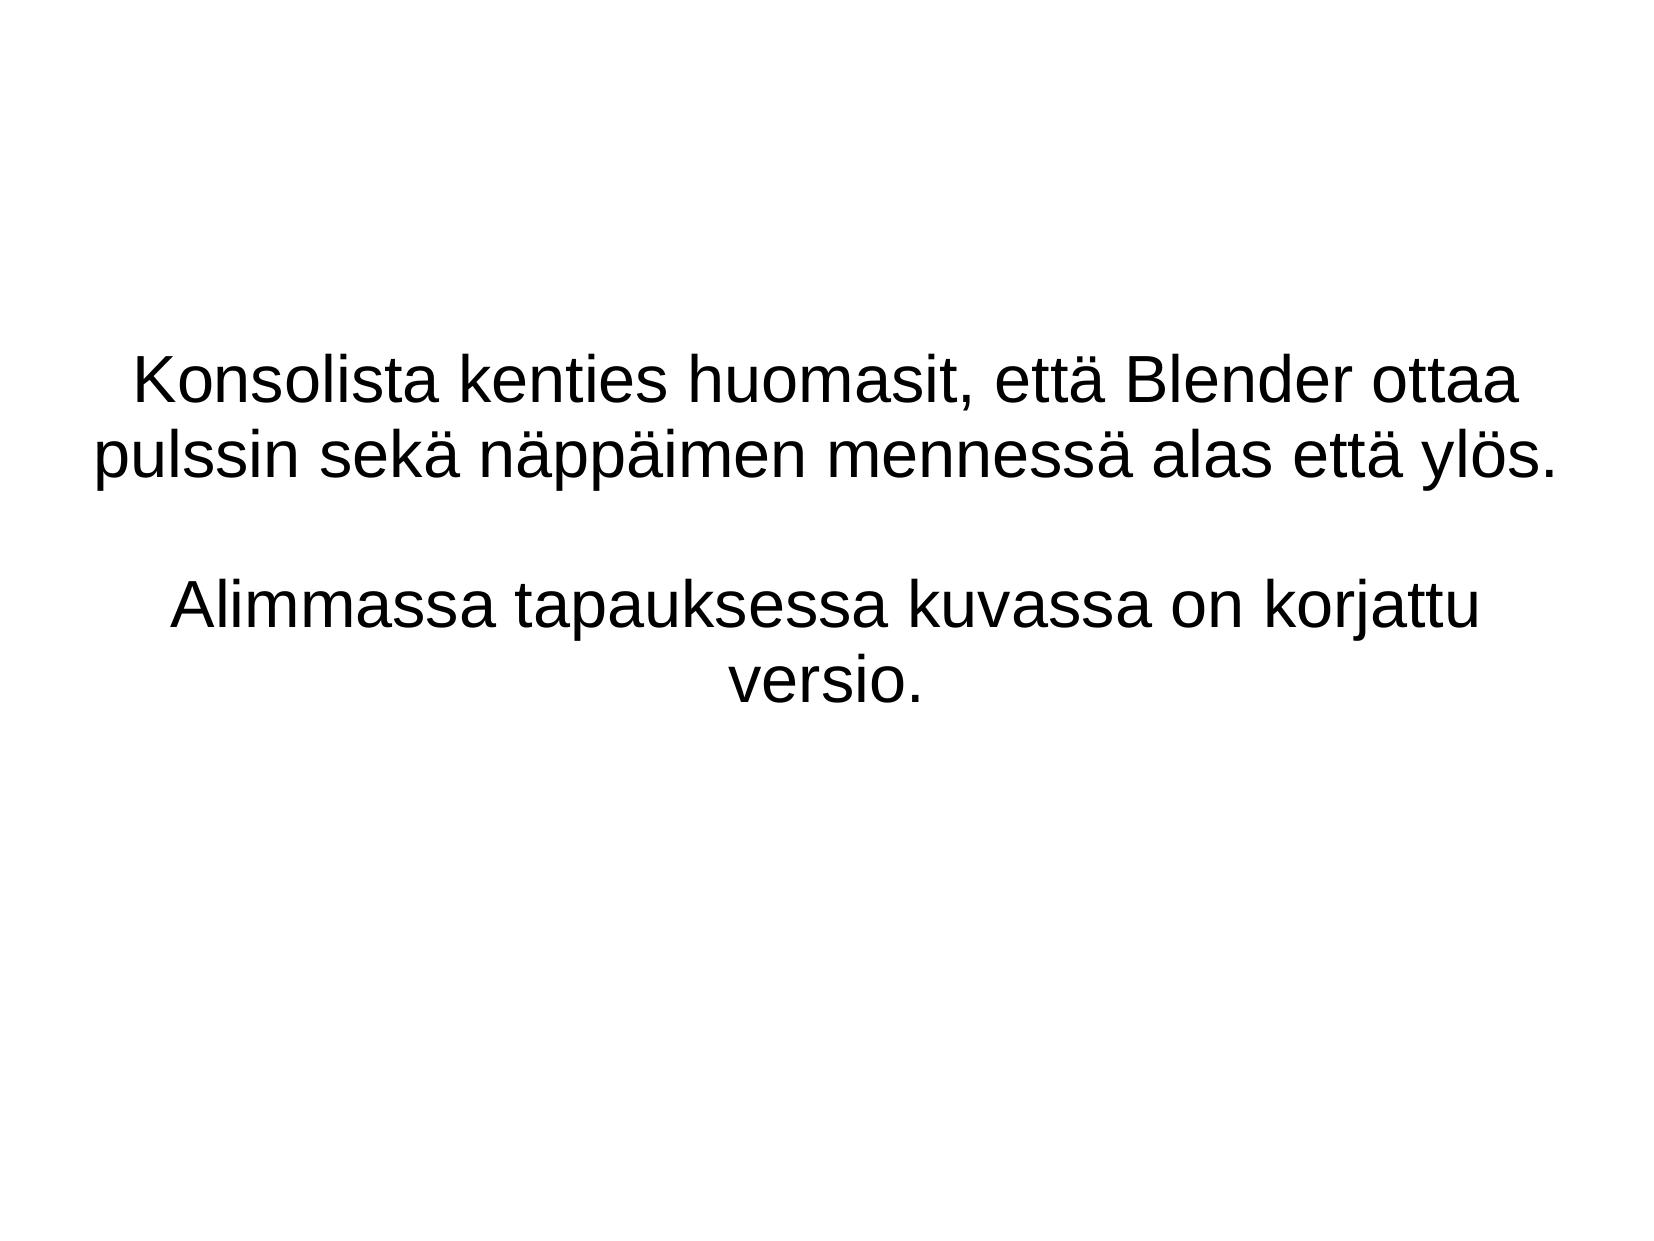

# Konsolista kenties huomasit, että Blender ottaa pulssin sekä näppäimen mennessä alas että ylös.
Alimmassa tapauksessa kuvassa on korjattu versio.